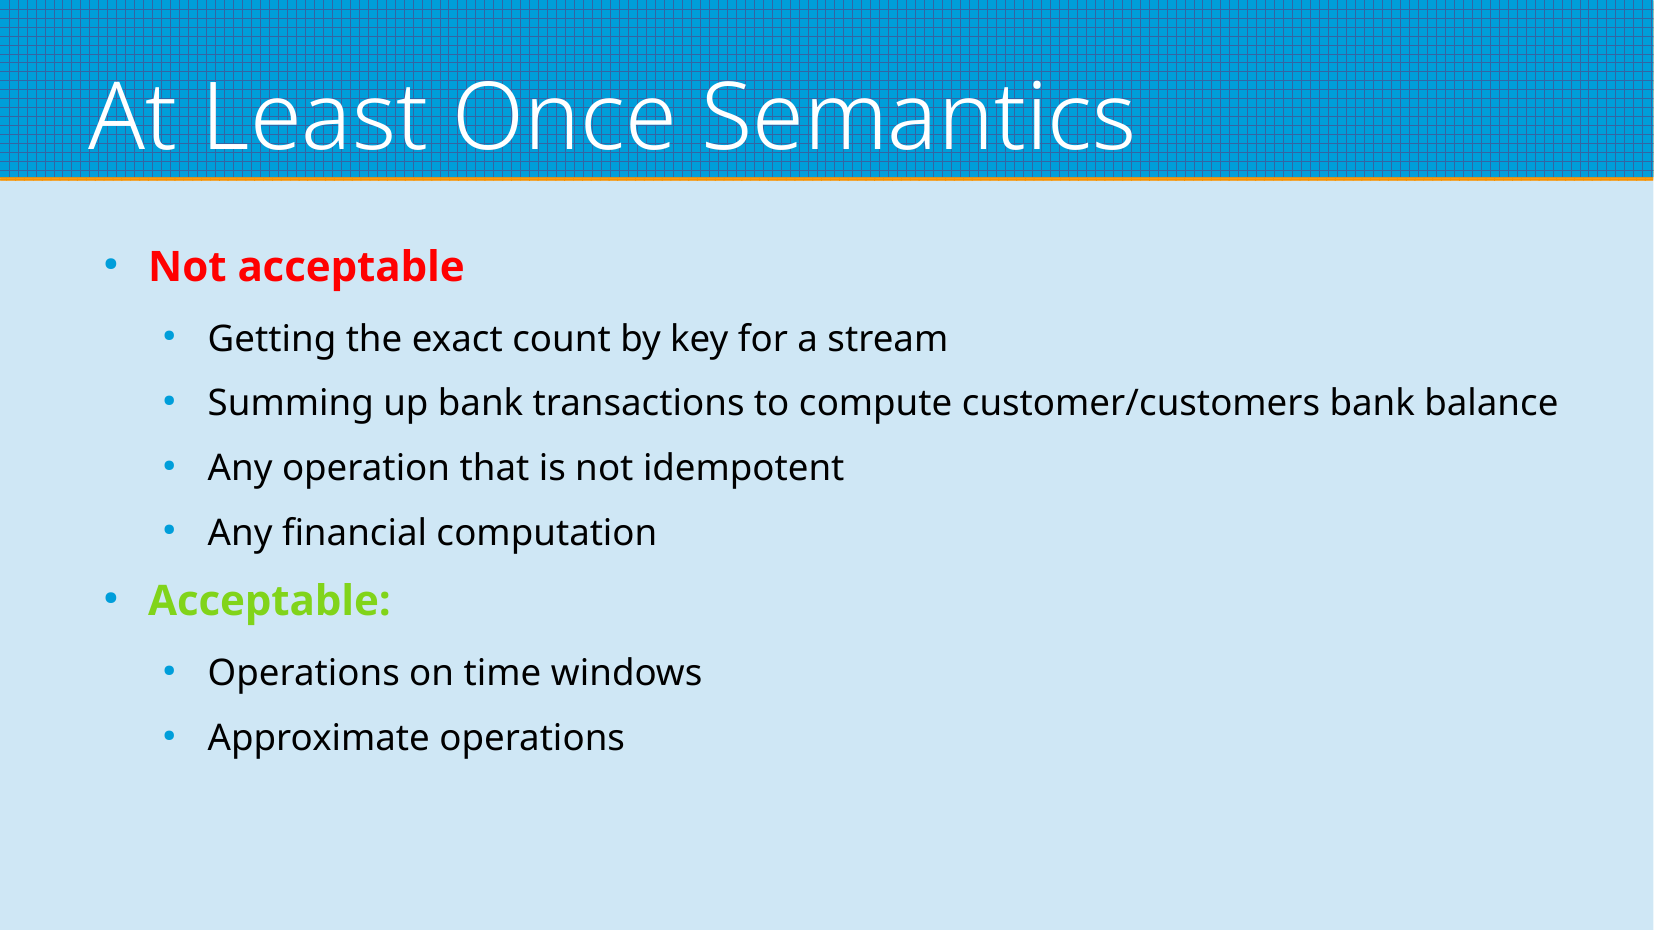

# At Least Once Semantics
Not acceptable
Getting the exact count by key for a stream
Summing up bank transactions to compute customer/customers bank balance
Any operation that is not idempotent
Any financial computation
Acceptable:
Operations on time windows
Approximate operations